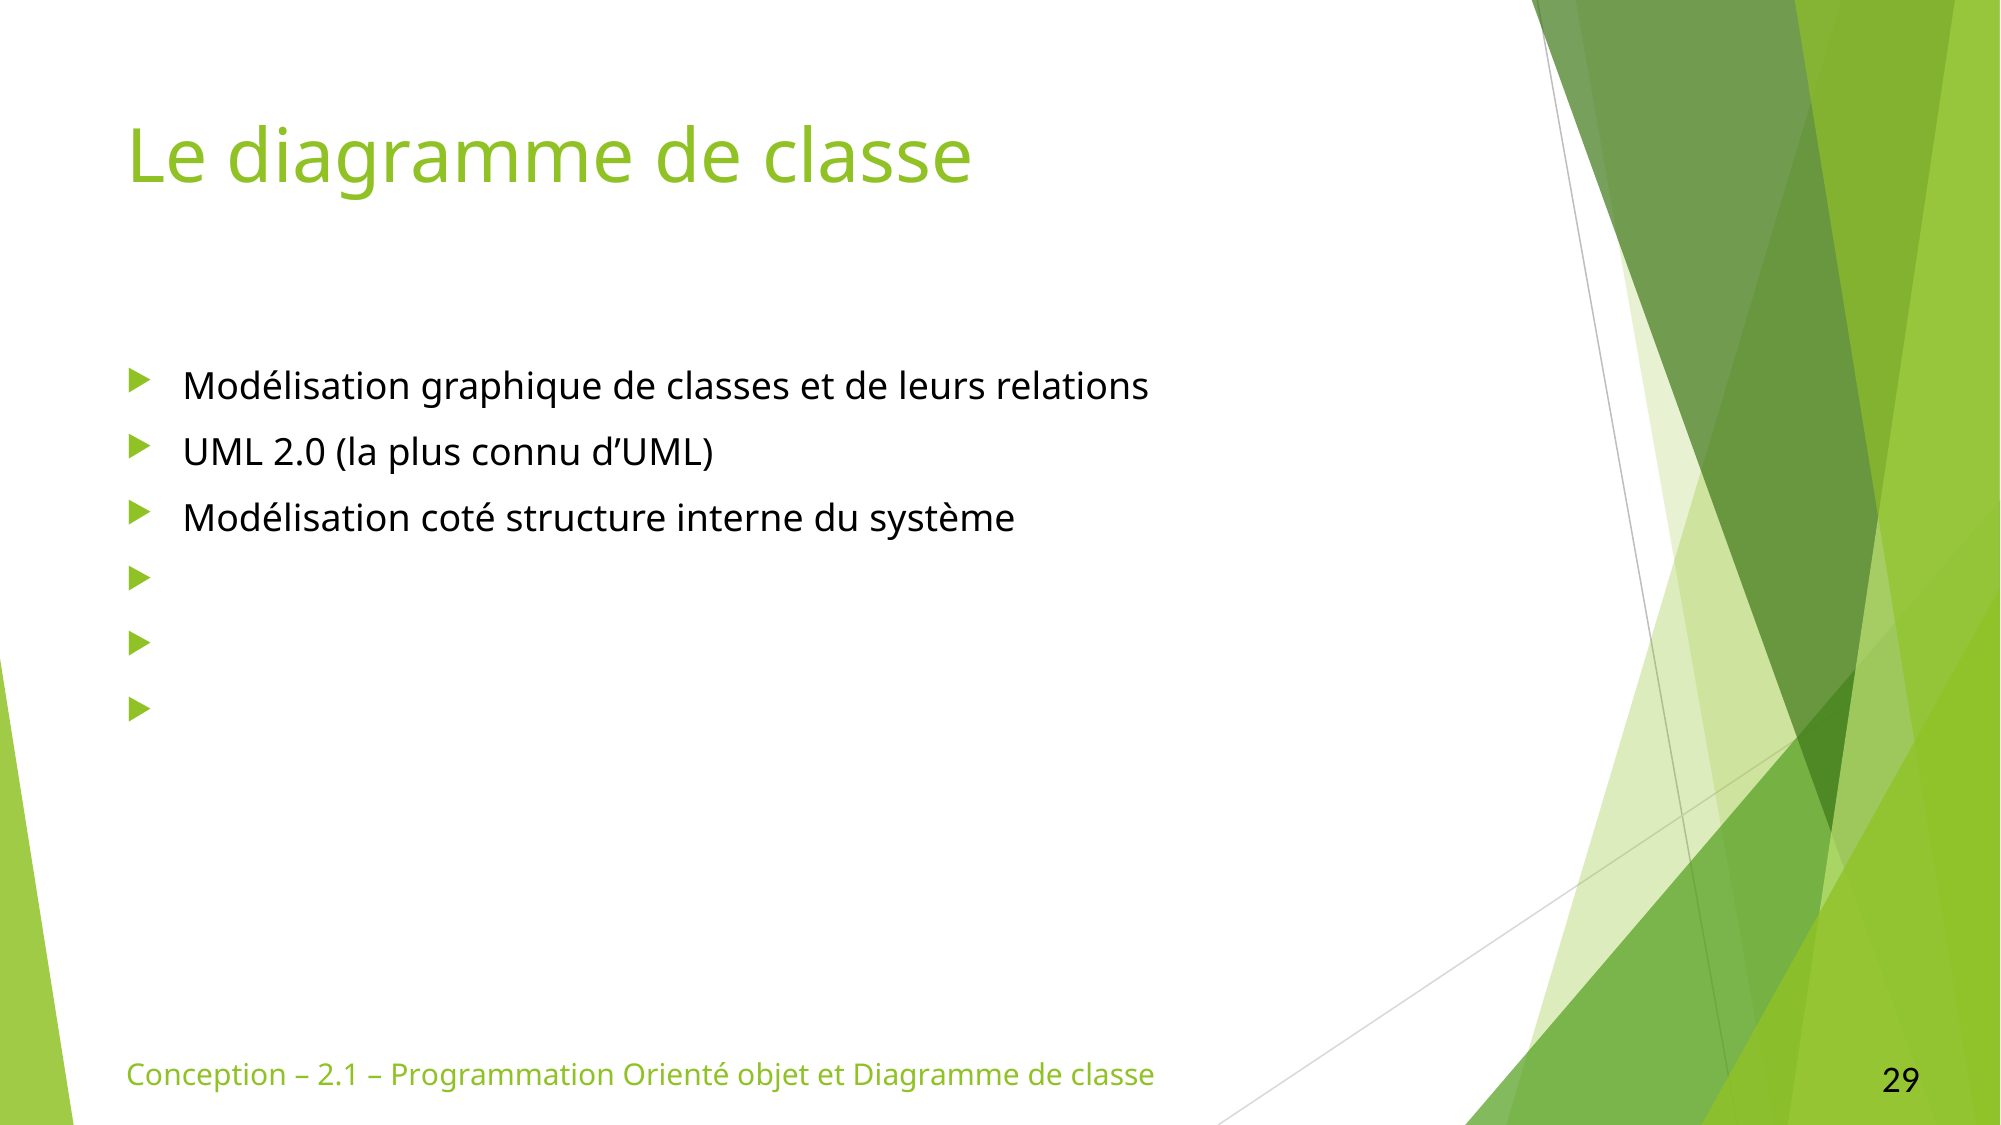

# Le diagramme de classe
Modélisation graphique de classes et de leurs relations
UML 2.0 (la plus connu d’UML)
Modélisation coté structure interne du système
Conception – 2.1 – Programmation Orienté objet et Diagramme de classe